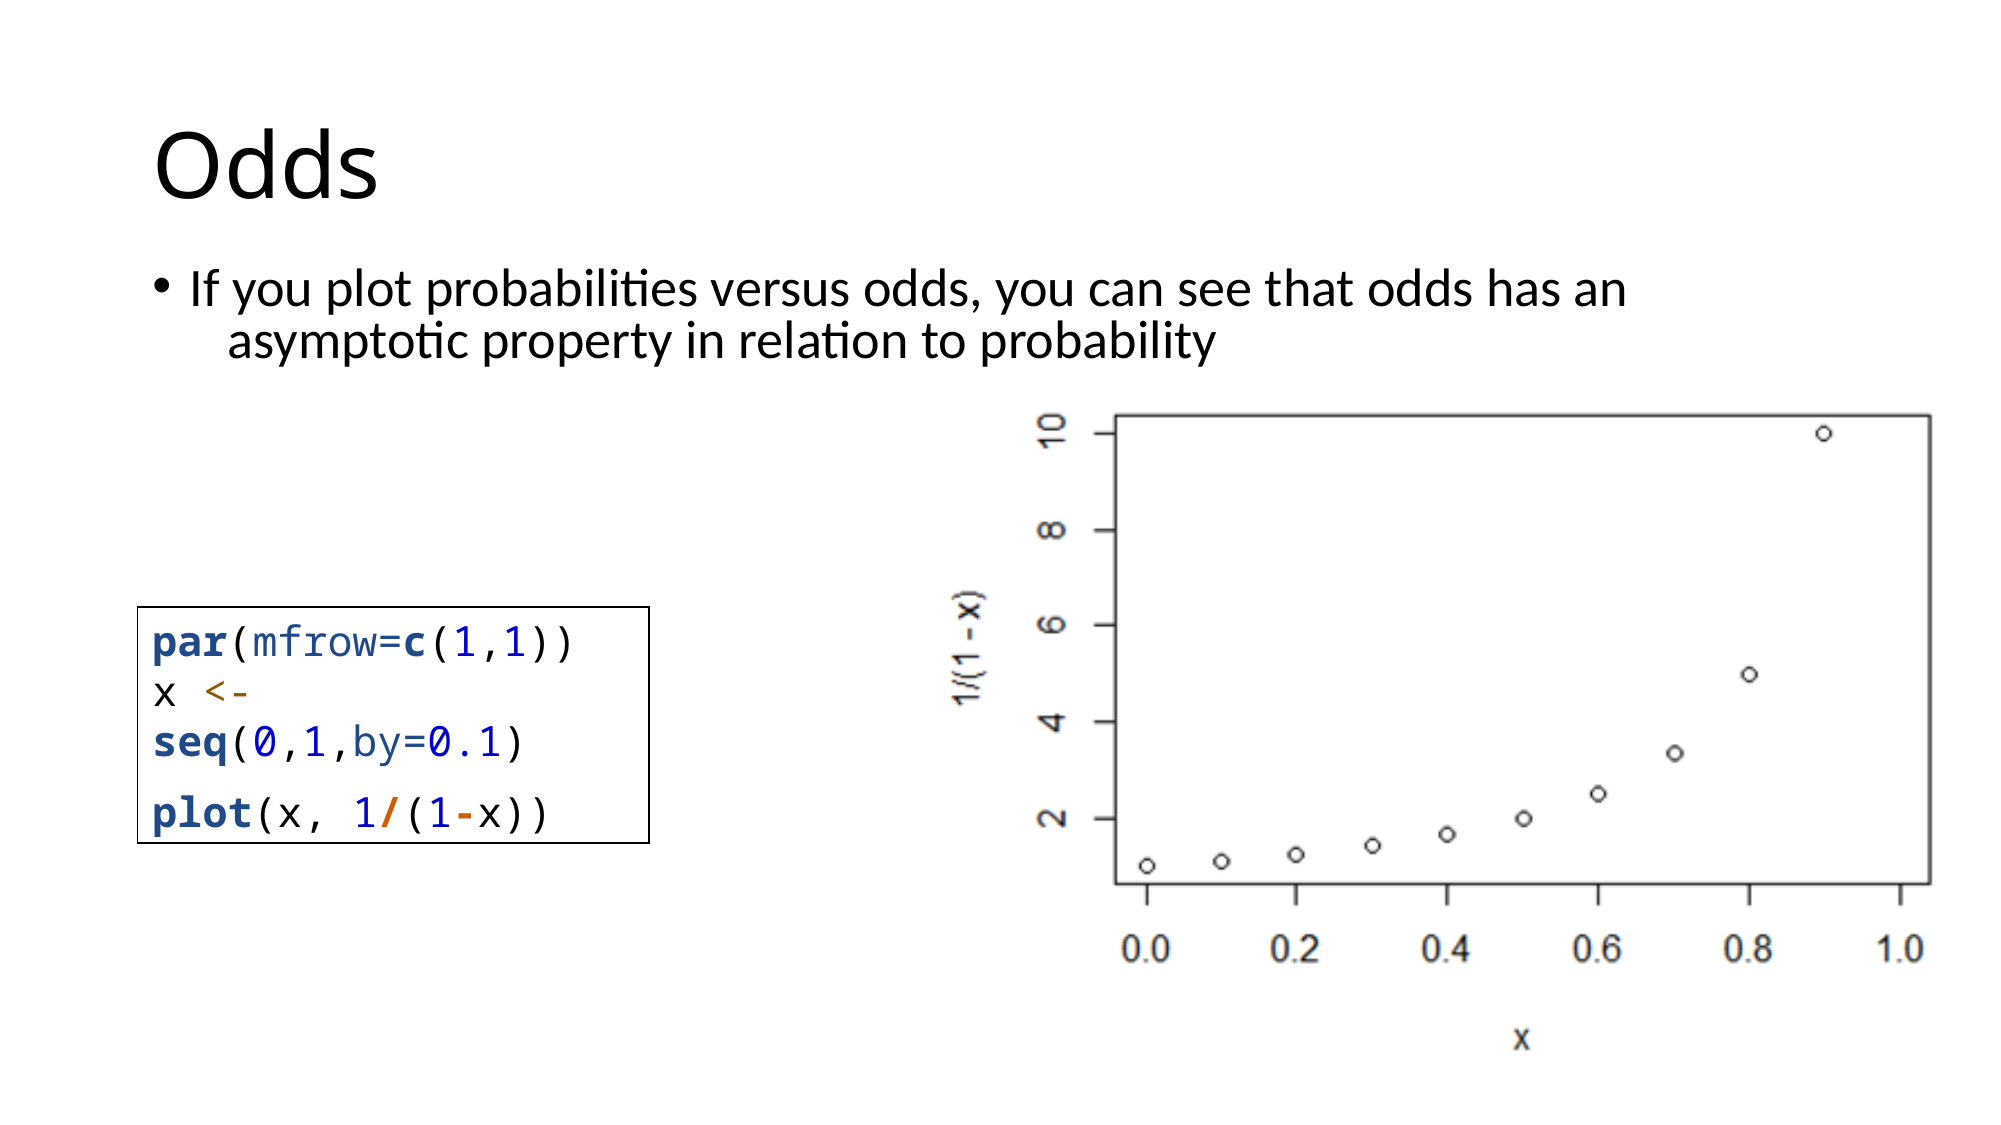

# Odds
If you plot probabilities versus odds, you can see that odds has an asymptotic property in relation to probability
par(mfrow=c(1,1))
x <- seq(0,1,by=0.1)
plot(x, 1/(1-x))